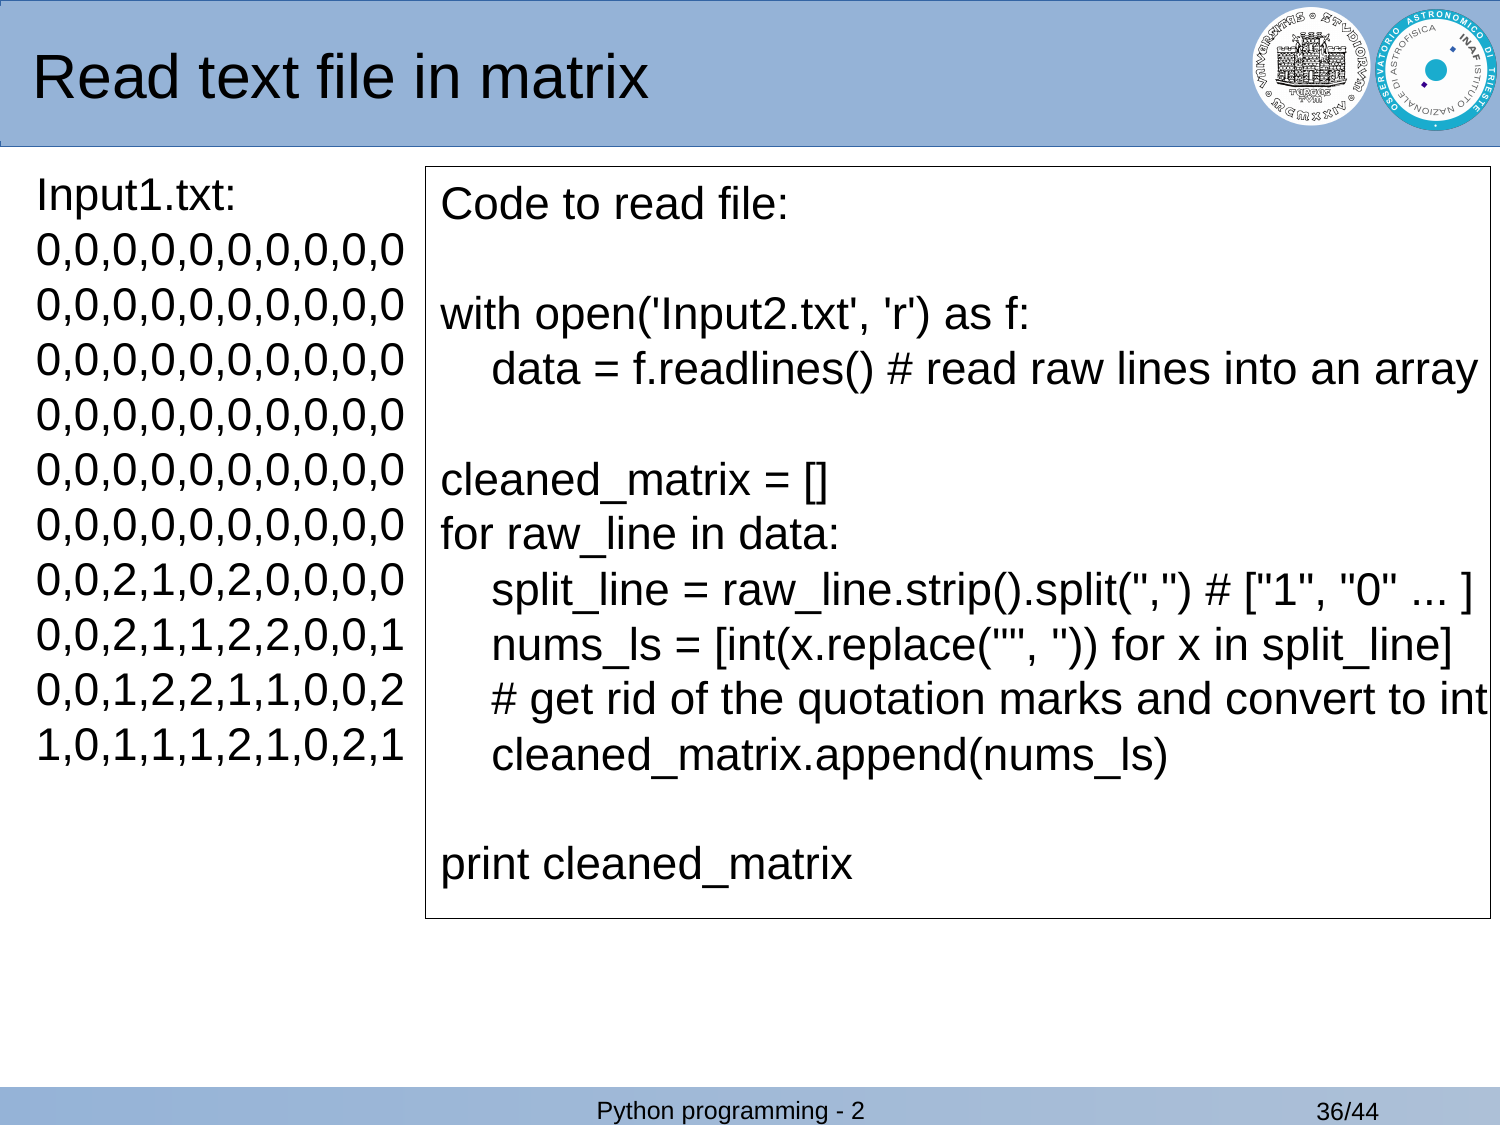

Read text file in matrix
# Input1.txt:
0,0,0,0,0,0,0,0,0,0
0,0,0,0,0,0,0,0,0,0
0,0,0,0,0,0,0,0,0,0
0,0,0,0,0,0,0,0,0,0
0,0,0,0,0,0,0,0,0,0
0,0,0,0,0,0,0,0,0,0
0,0,2,1,0,2,0,0,0,0
0,0,2,1,1,2,2,0,0,1
0,0,1,2,2,1,1,0,0,2
1,0,1,1,1,2,1,0,2,1
Code to read file:
with open('Input2.txt', 'r') as f:
 data = f.readlines() # read raw lines into an array
cleaned_matrix = []
for raw_line in data:
 split_line = raw_line.strip().split(",") # ["1", "0" ... ]
 nums_ls = [int(x.replace('"', '')) for x in split_line]
 # get rid of the quotation marks and convert to int
 cleaned_matrix.append(nums_ls)
print cleaned_matrix